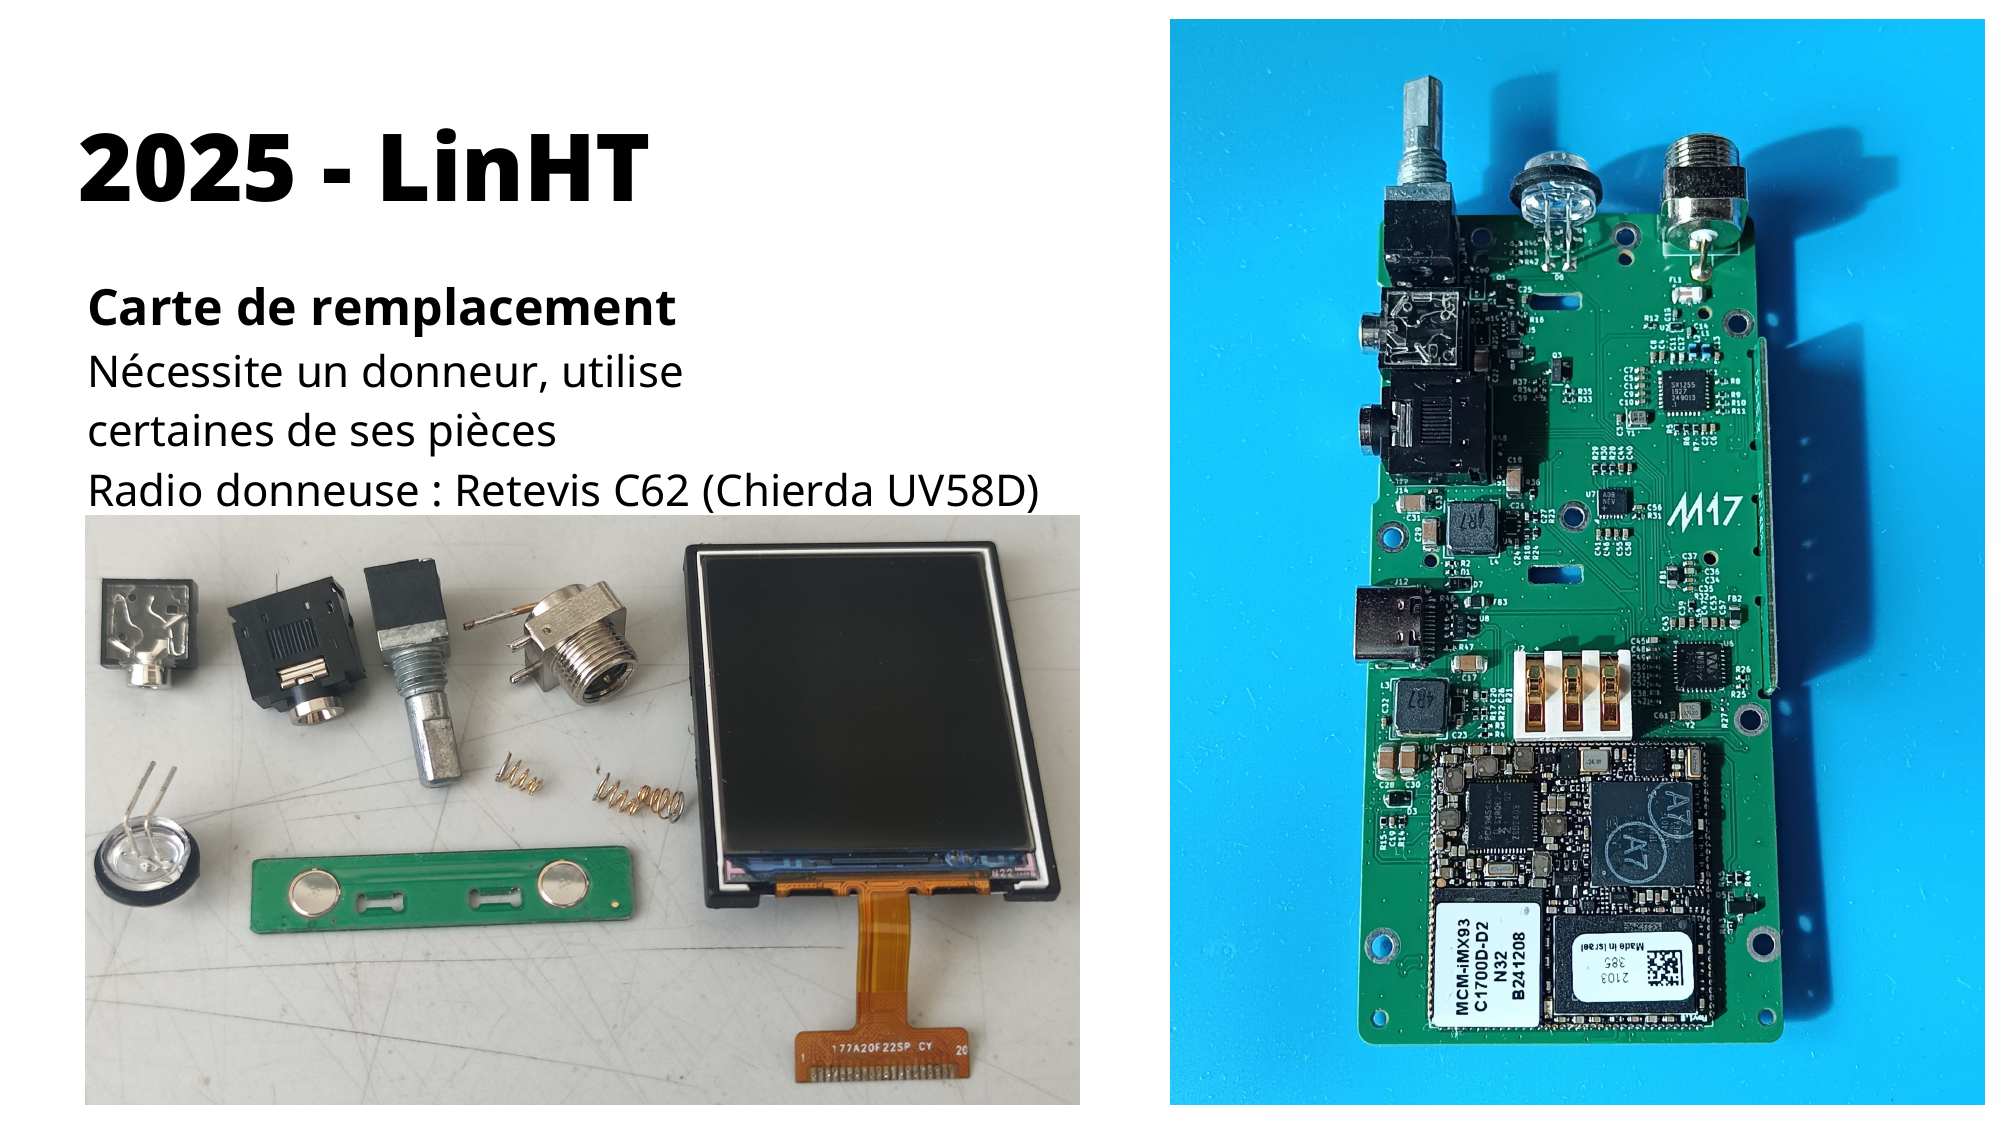

2025 - LinHT
Carte de remplacement
Nécessite un donneur, utilise
certaines de ses pièces
Radio donneuse : Retevis C62 (Chierda UV58D)